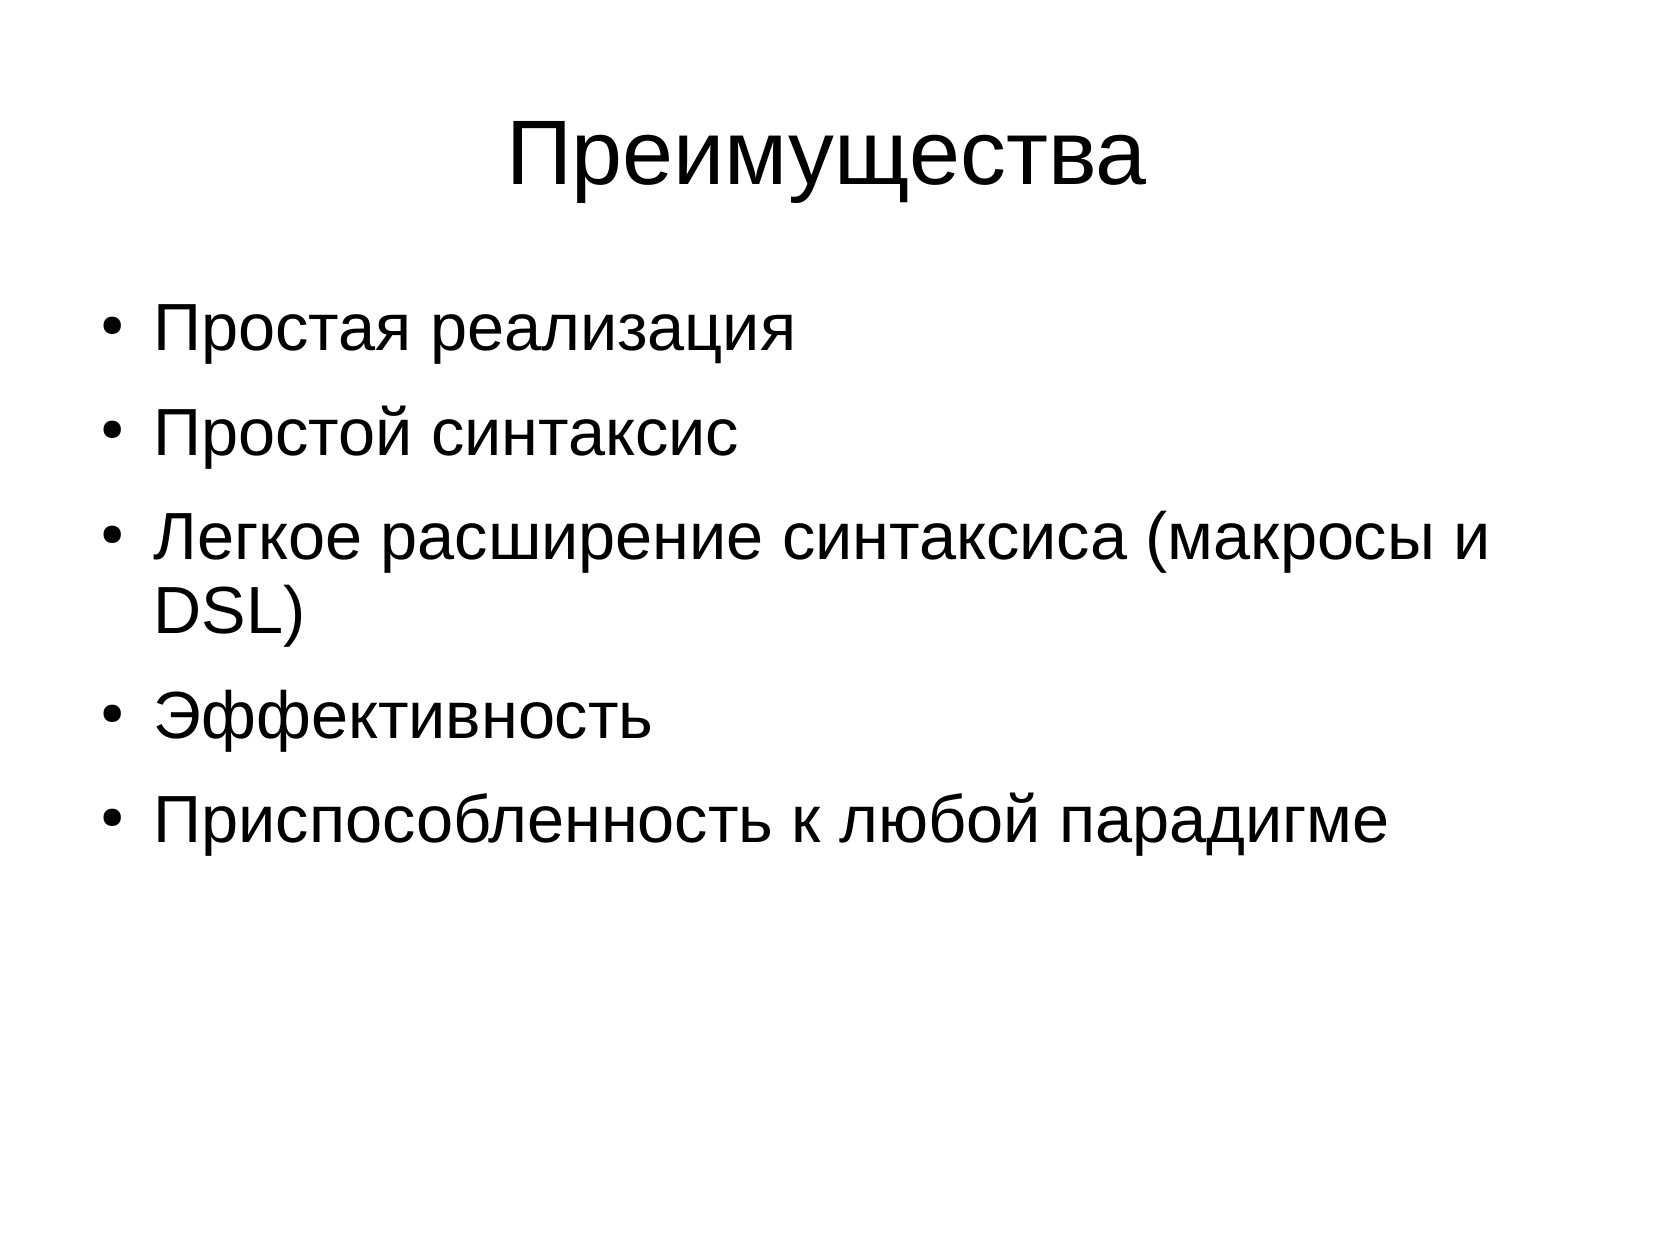

# Преимущества
Простая реализация
Простой синтаксис
Легкое расширение синтаксиса (макросы и DSL)
Эффективность
Приспособленность к любой парадигме